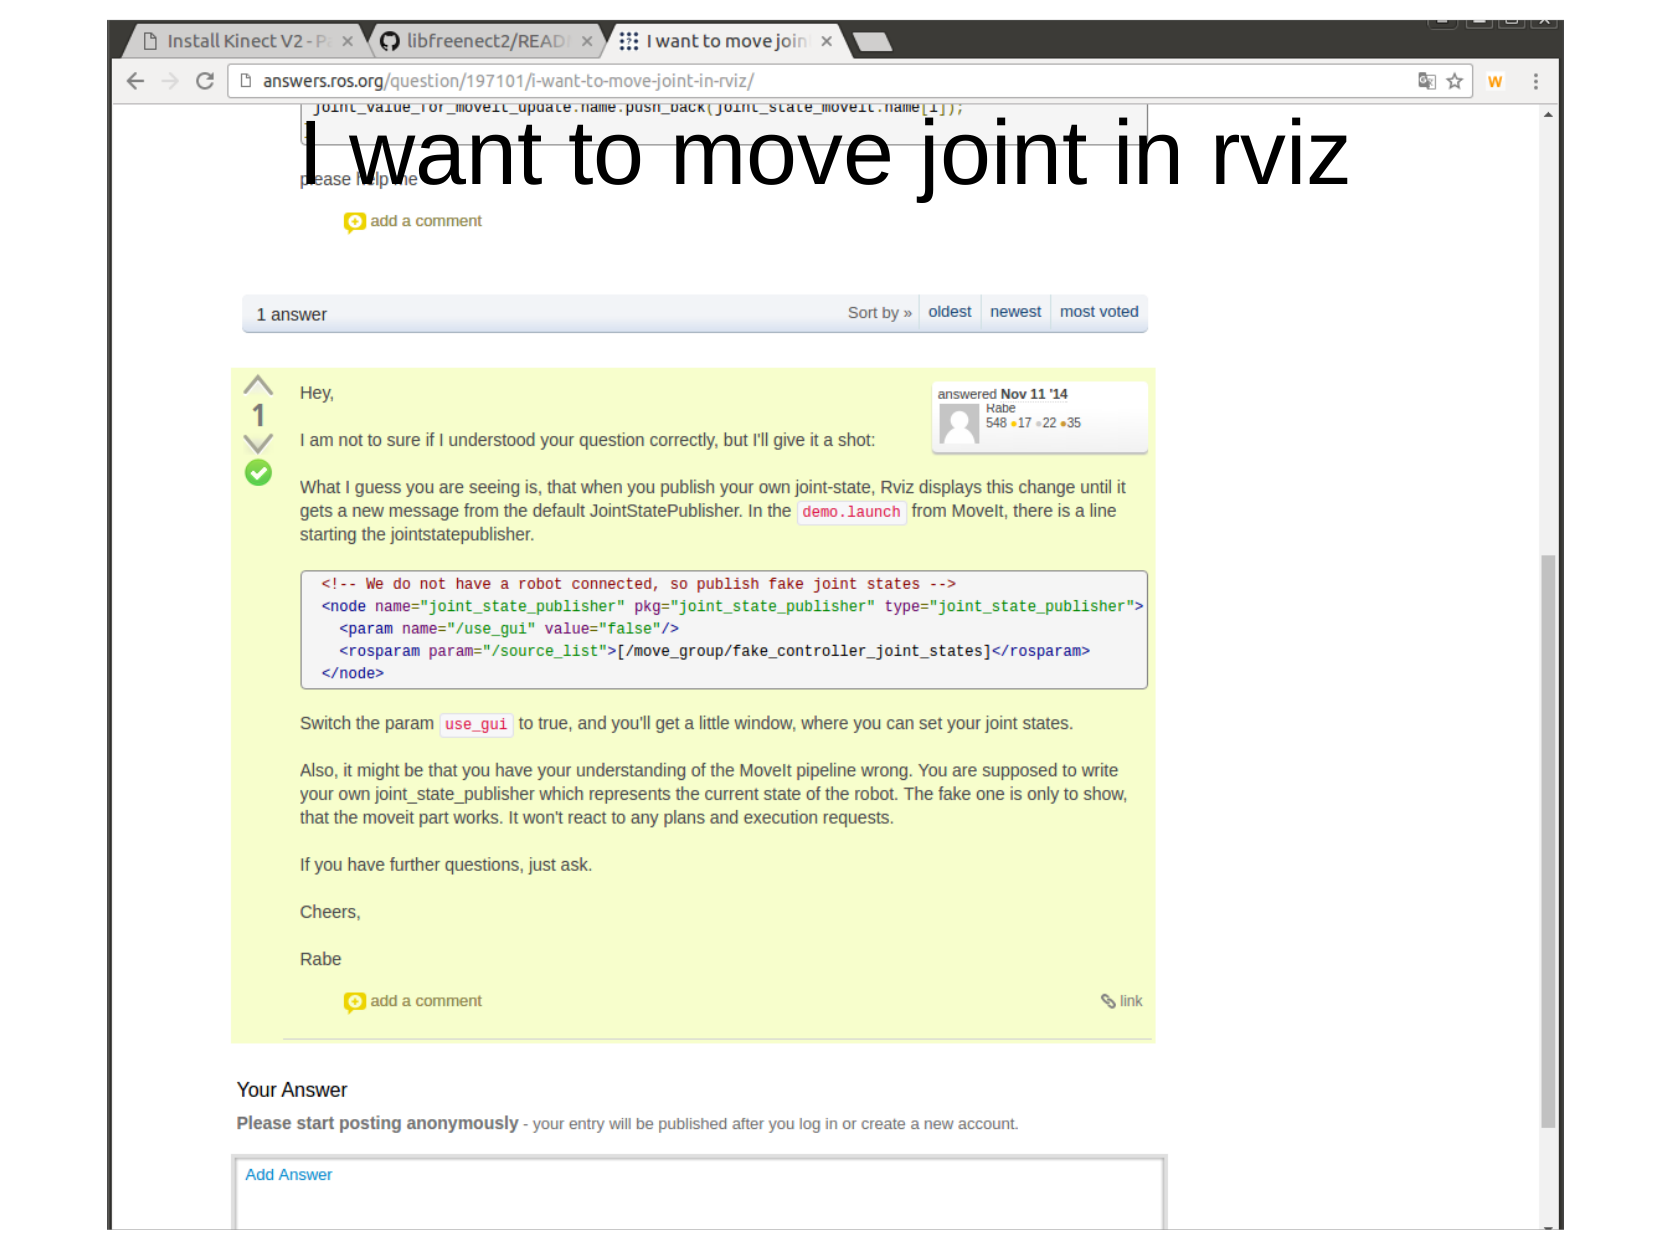

I want to move joint in rviz
#